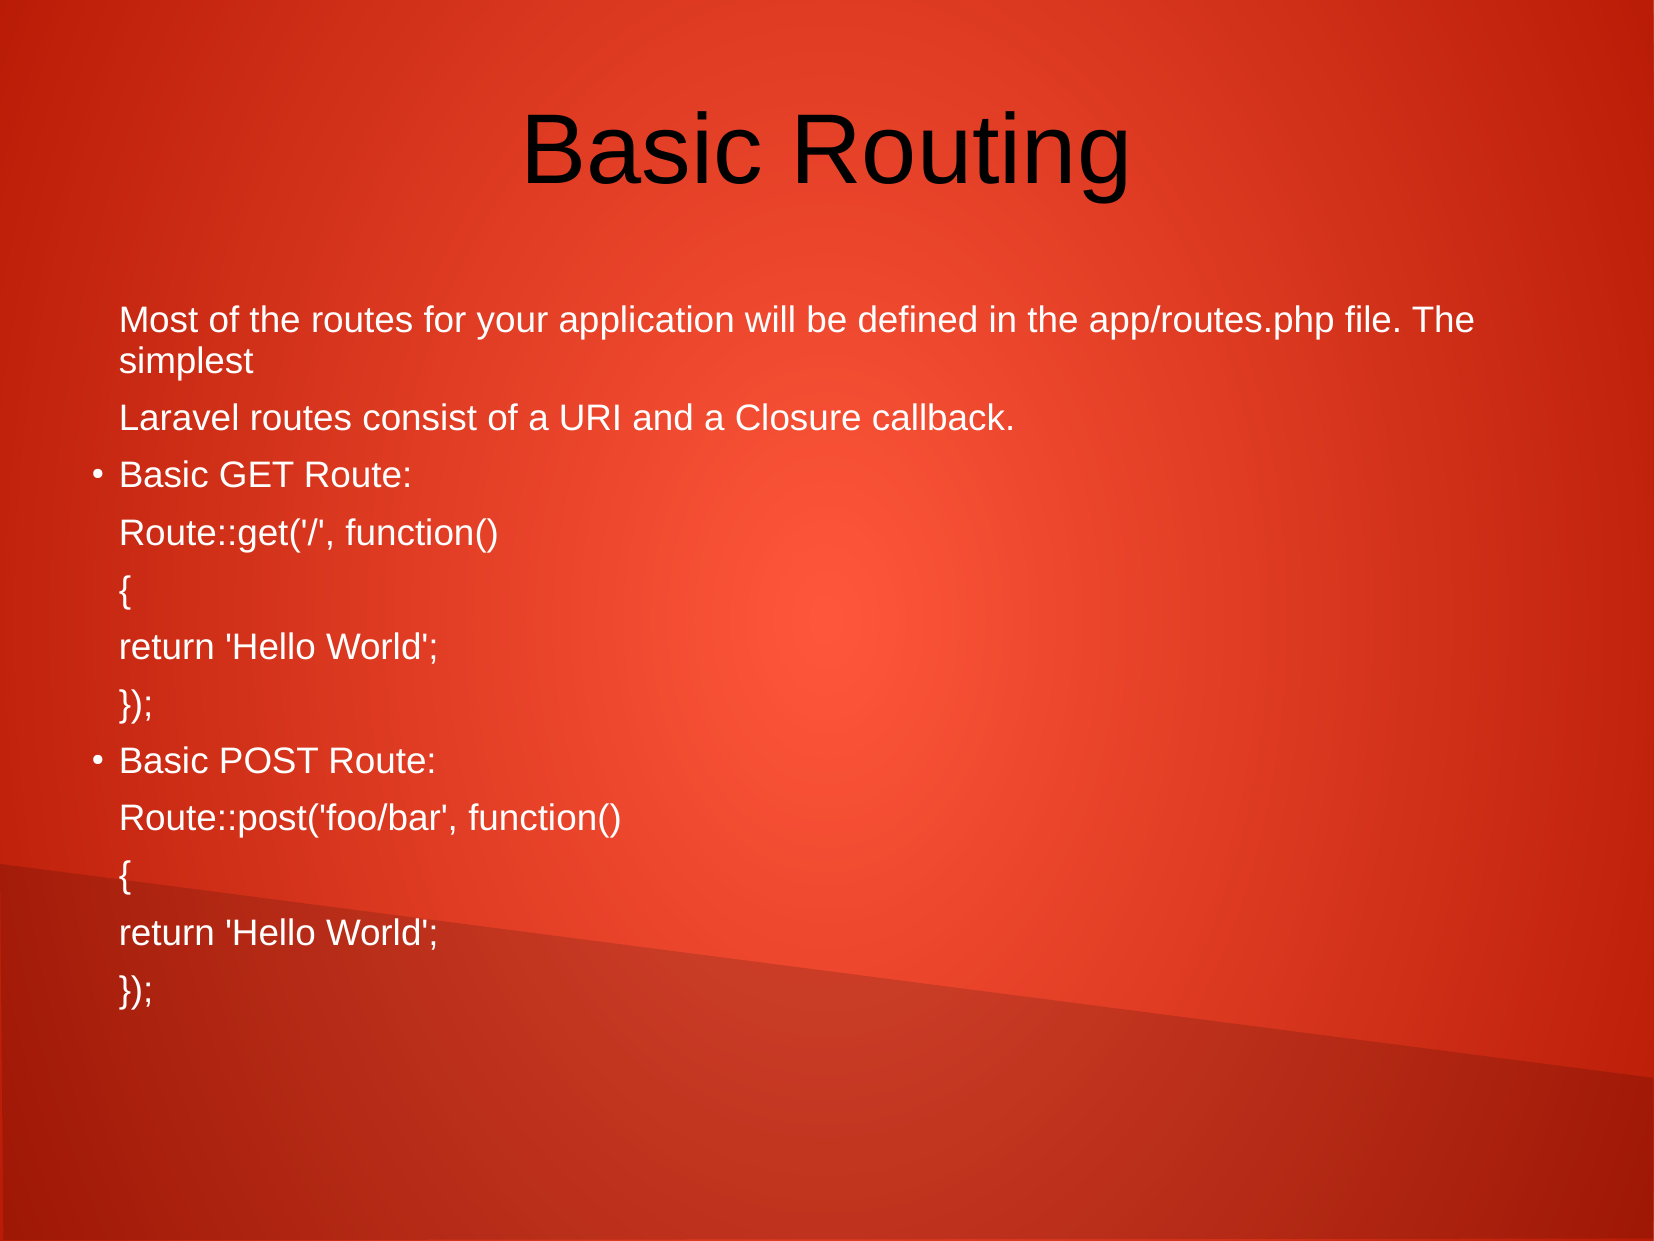

# Basic Routing
Most of the routes for your application will be defined in the app/routes.php file. The simplest
Laravel routes consist of a URI and a Closure callback.
Basic GET Route:
Route::get('/', function()
{
return 'Hello World';
});
Basic POST Route:
Route::post('foo/bar', function()
{
return 'Hello World';
});